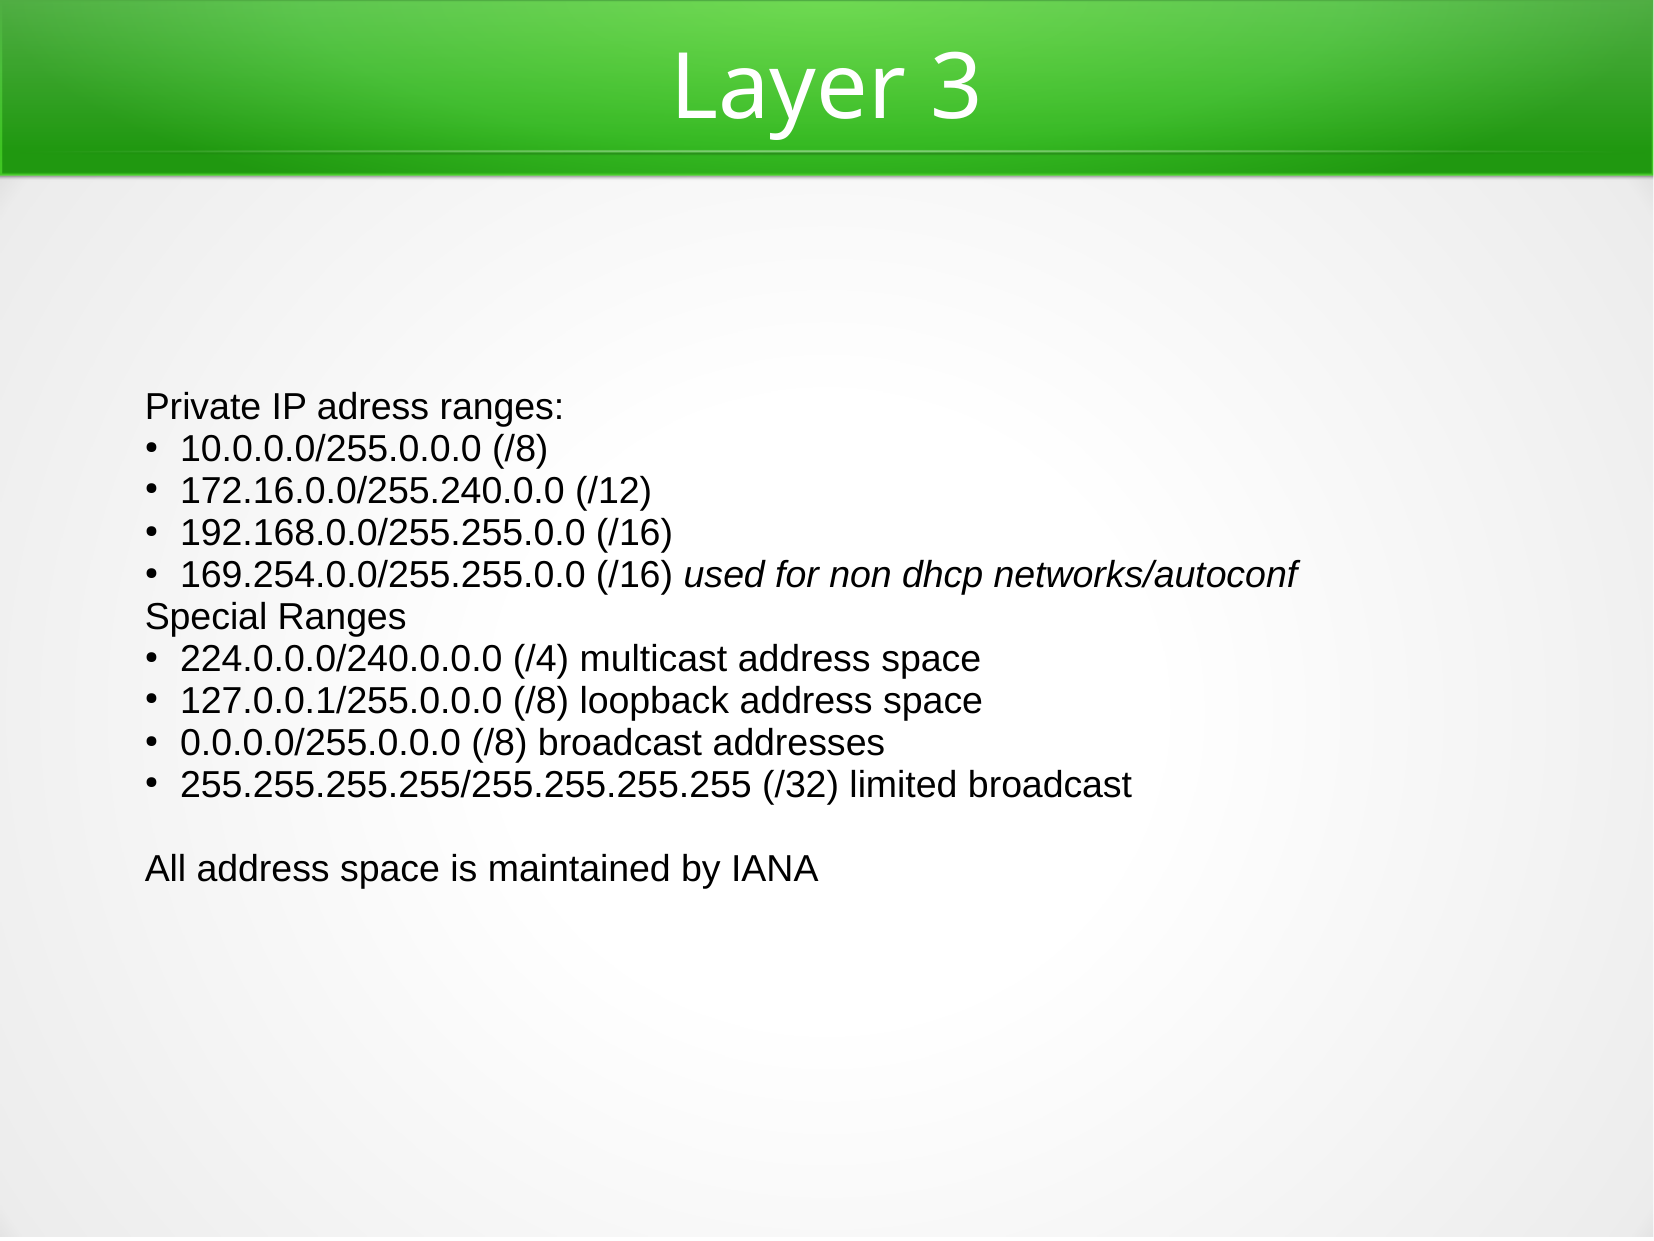

# Layer 3
Private IP adress ranges:
10.0.0.0/255.0.0.0 (/8)
172.16.0.0/255.240.0.0 (/12)
192.168.0.0/255.255.0.0 (/16)
169.254.0.0/255.255.0.0 (/16) used for non dhcp networks/autoconf
Special Ranges
224.0.0.0/240.0.0.0 (/4) multicast address space
127.0.0.1/255.0.0.0 (/8) loopback address space
0.0.0.0/255.0.0.0 (/8) broadcast addresses
255.255.255.255/255.255.255.255 (/32) limited broadcast
All address space is maintained by IANA